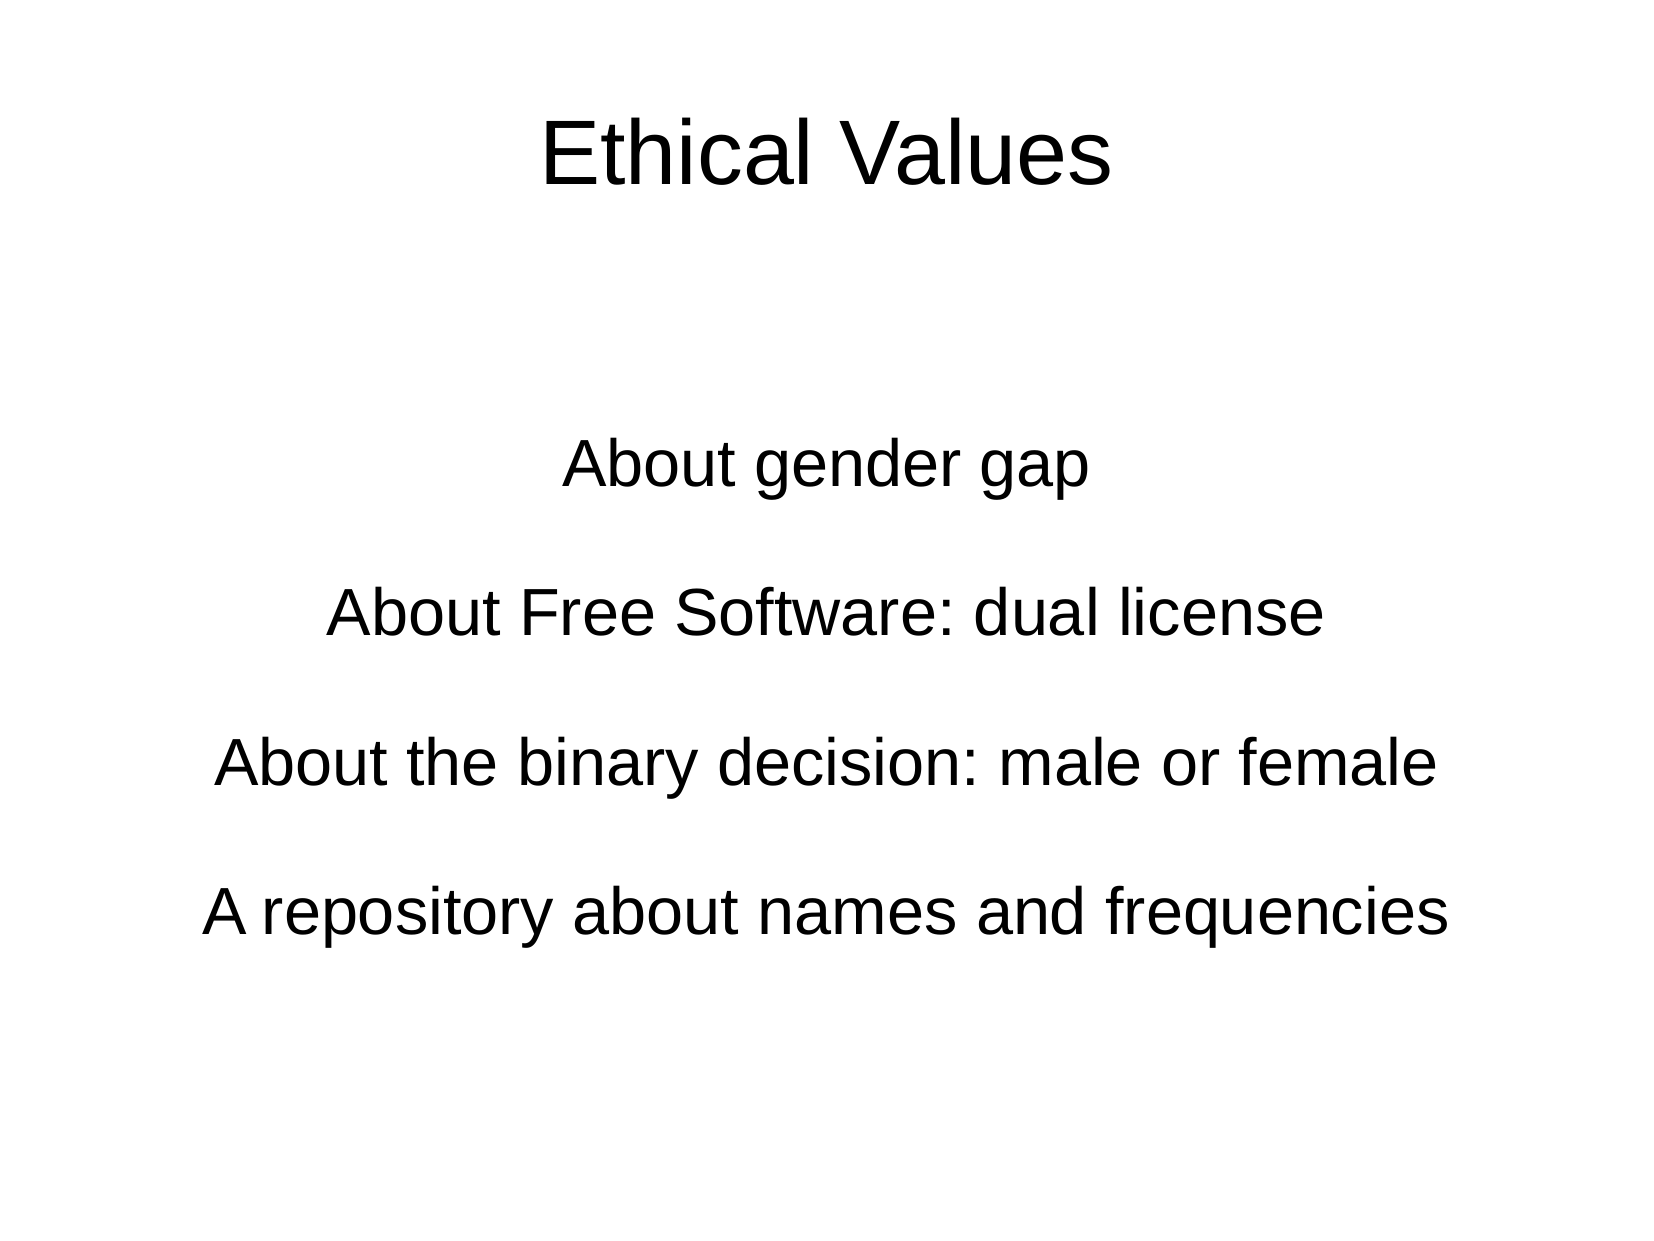

# Ethical Values
About gender gap
About Free Software: dual license
About the binary decision: male or female
A repository about names and frequencies